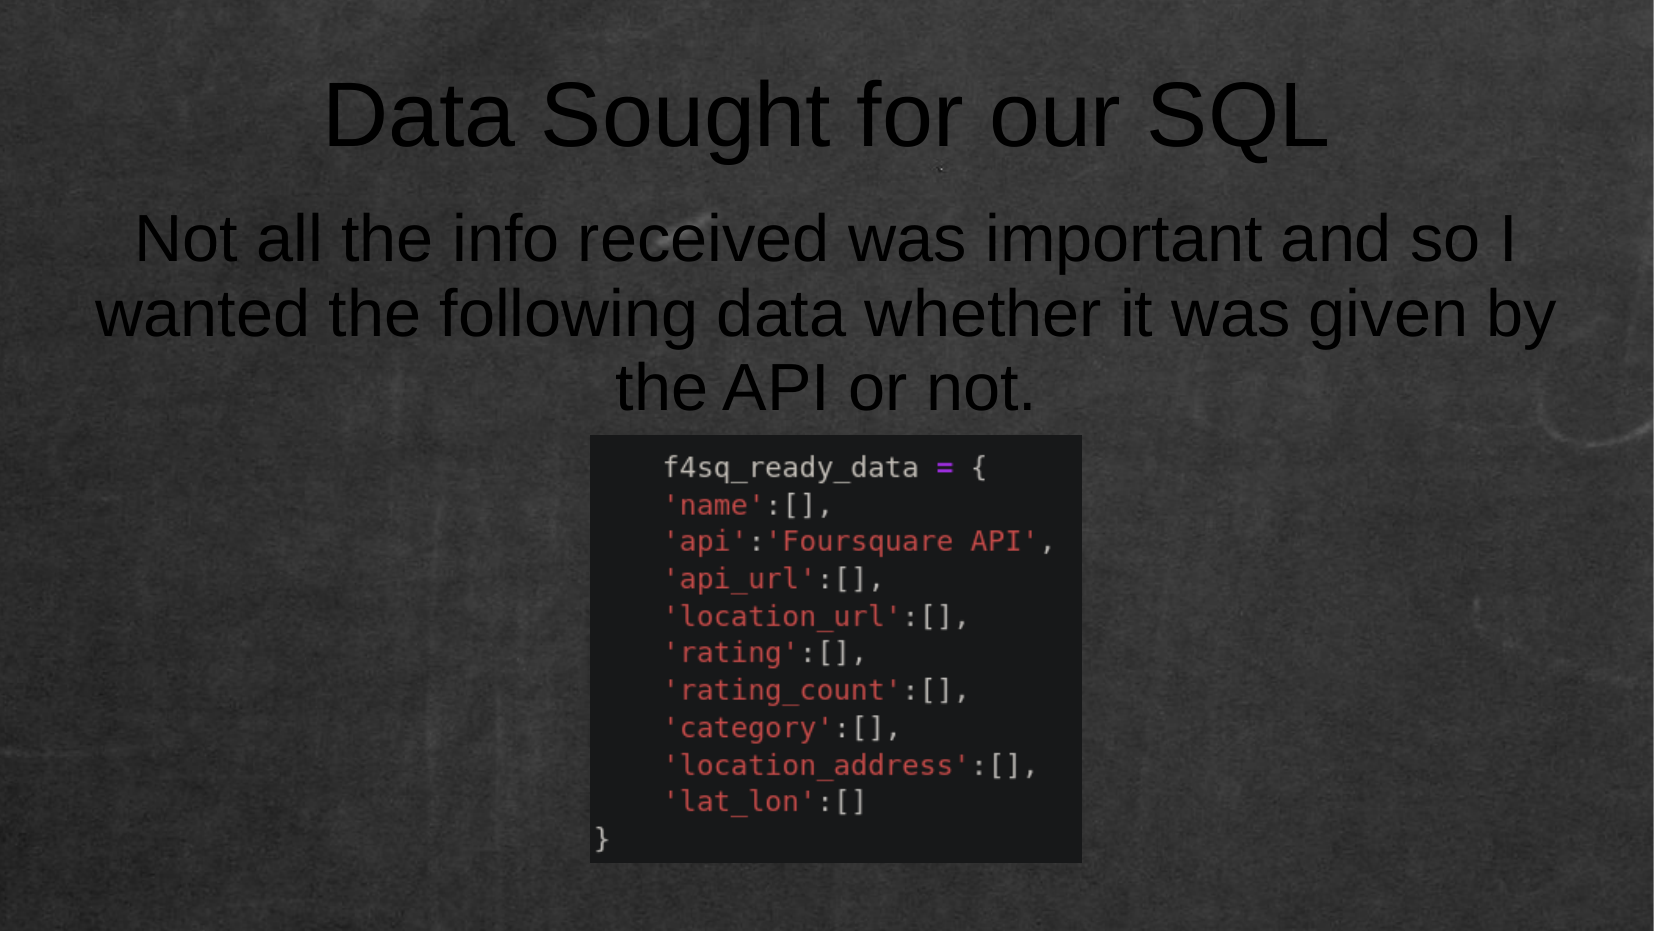

# Data Sought for our SQL
Not all the info received was important and so I wanted the following data whether it was given by the API or not.